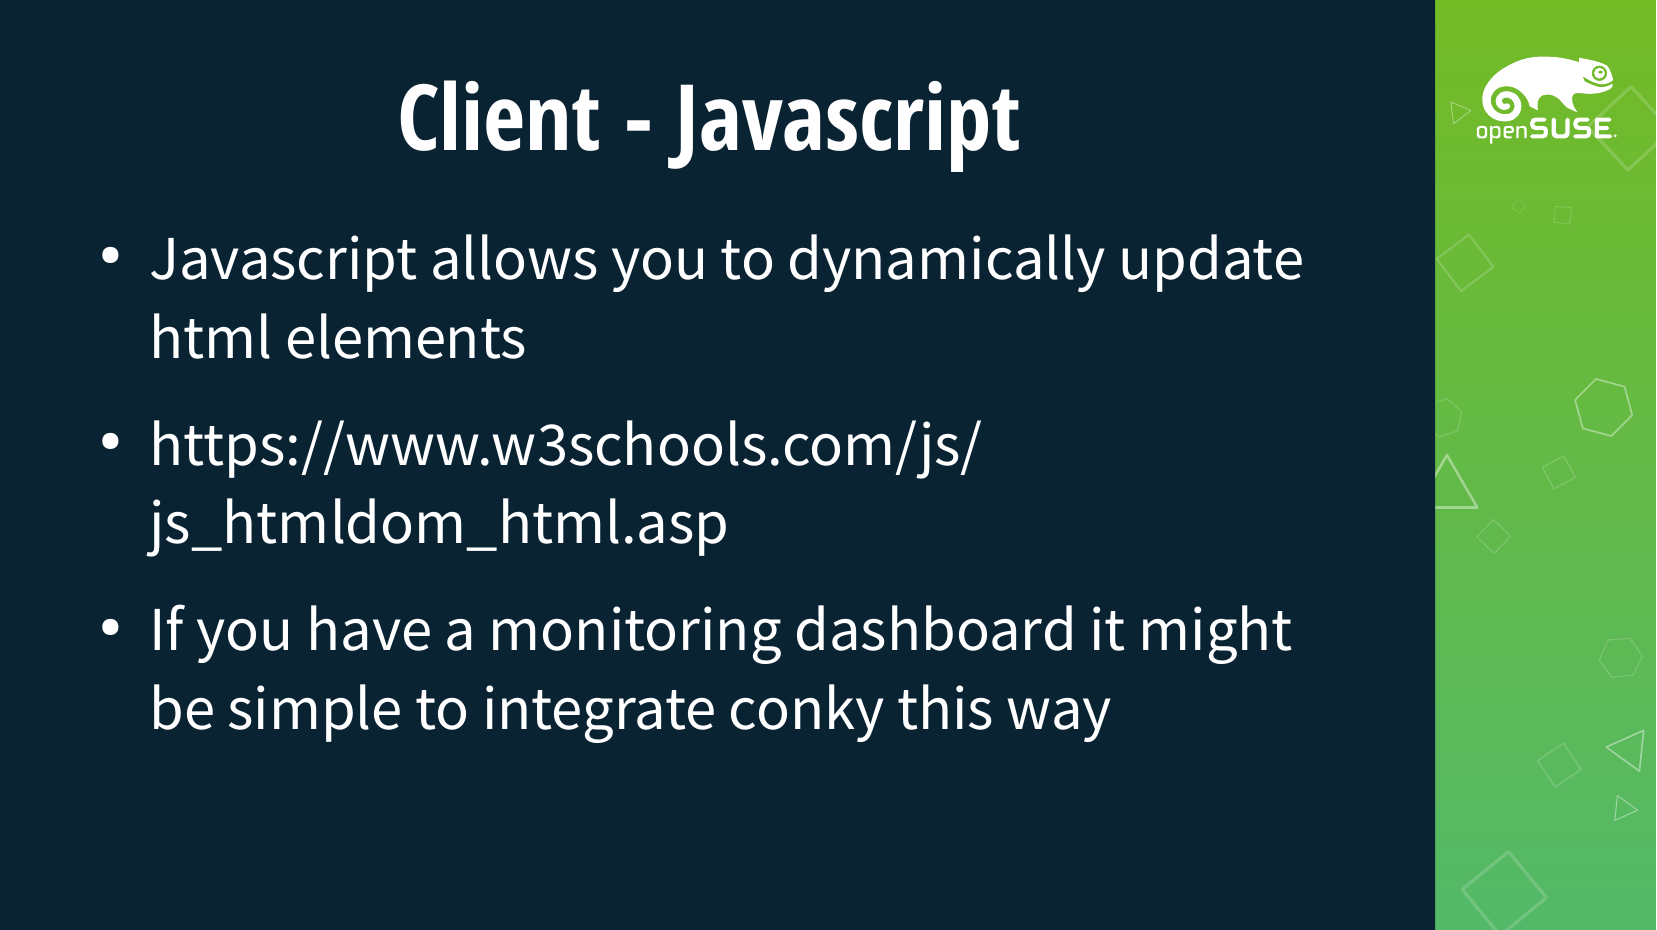

# Client - Javascript
Javascript allows you to dynamically update html elements
https://www.w3schools.com/js/js_htmldom_html.asp
If you have a monitoring dashboard it might be simple to integrate conky this way